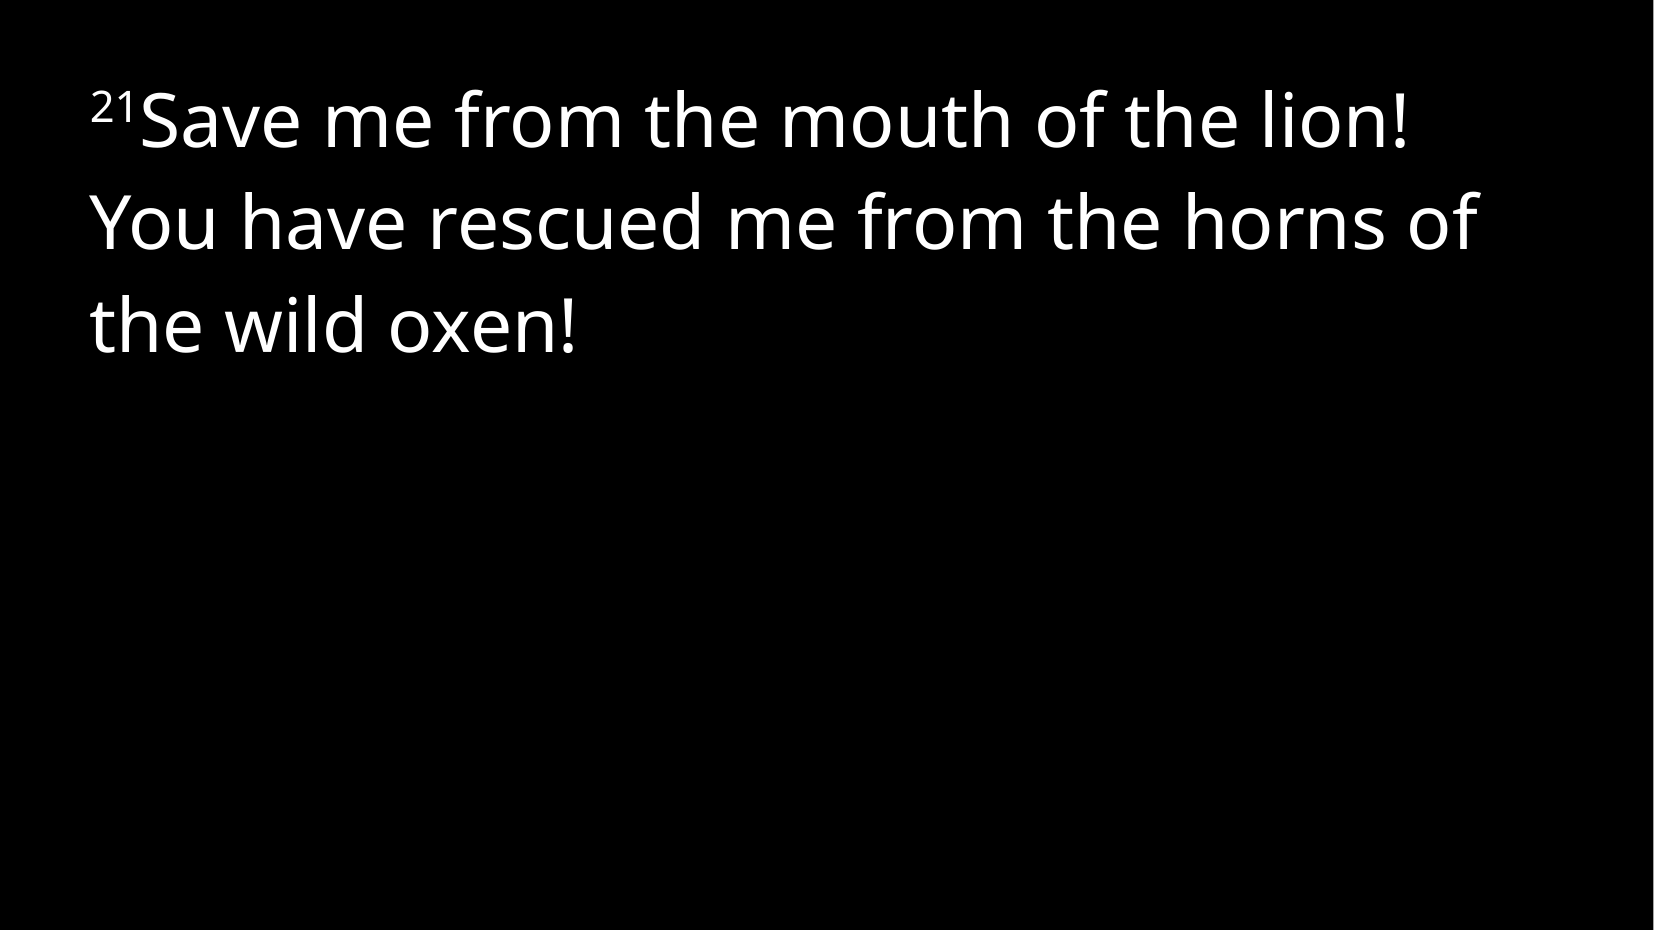

21Save me from the mouth of the lion!
You have rescued me from the horns of the wild oxen!